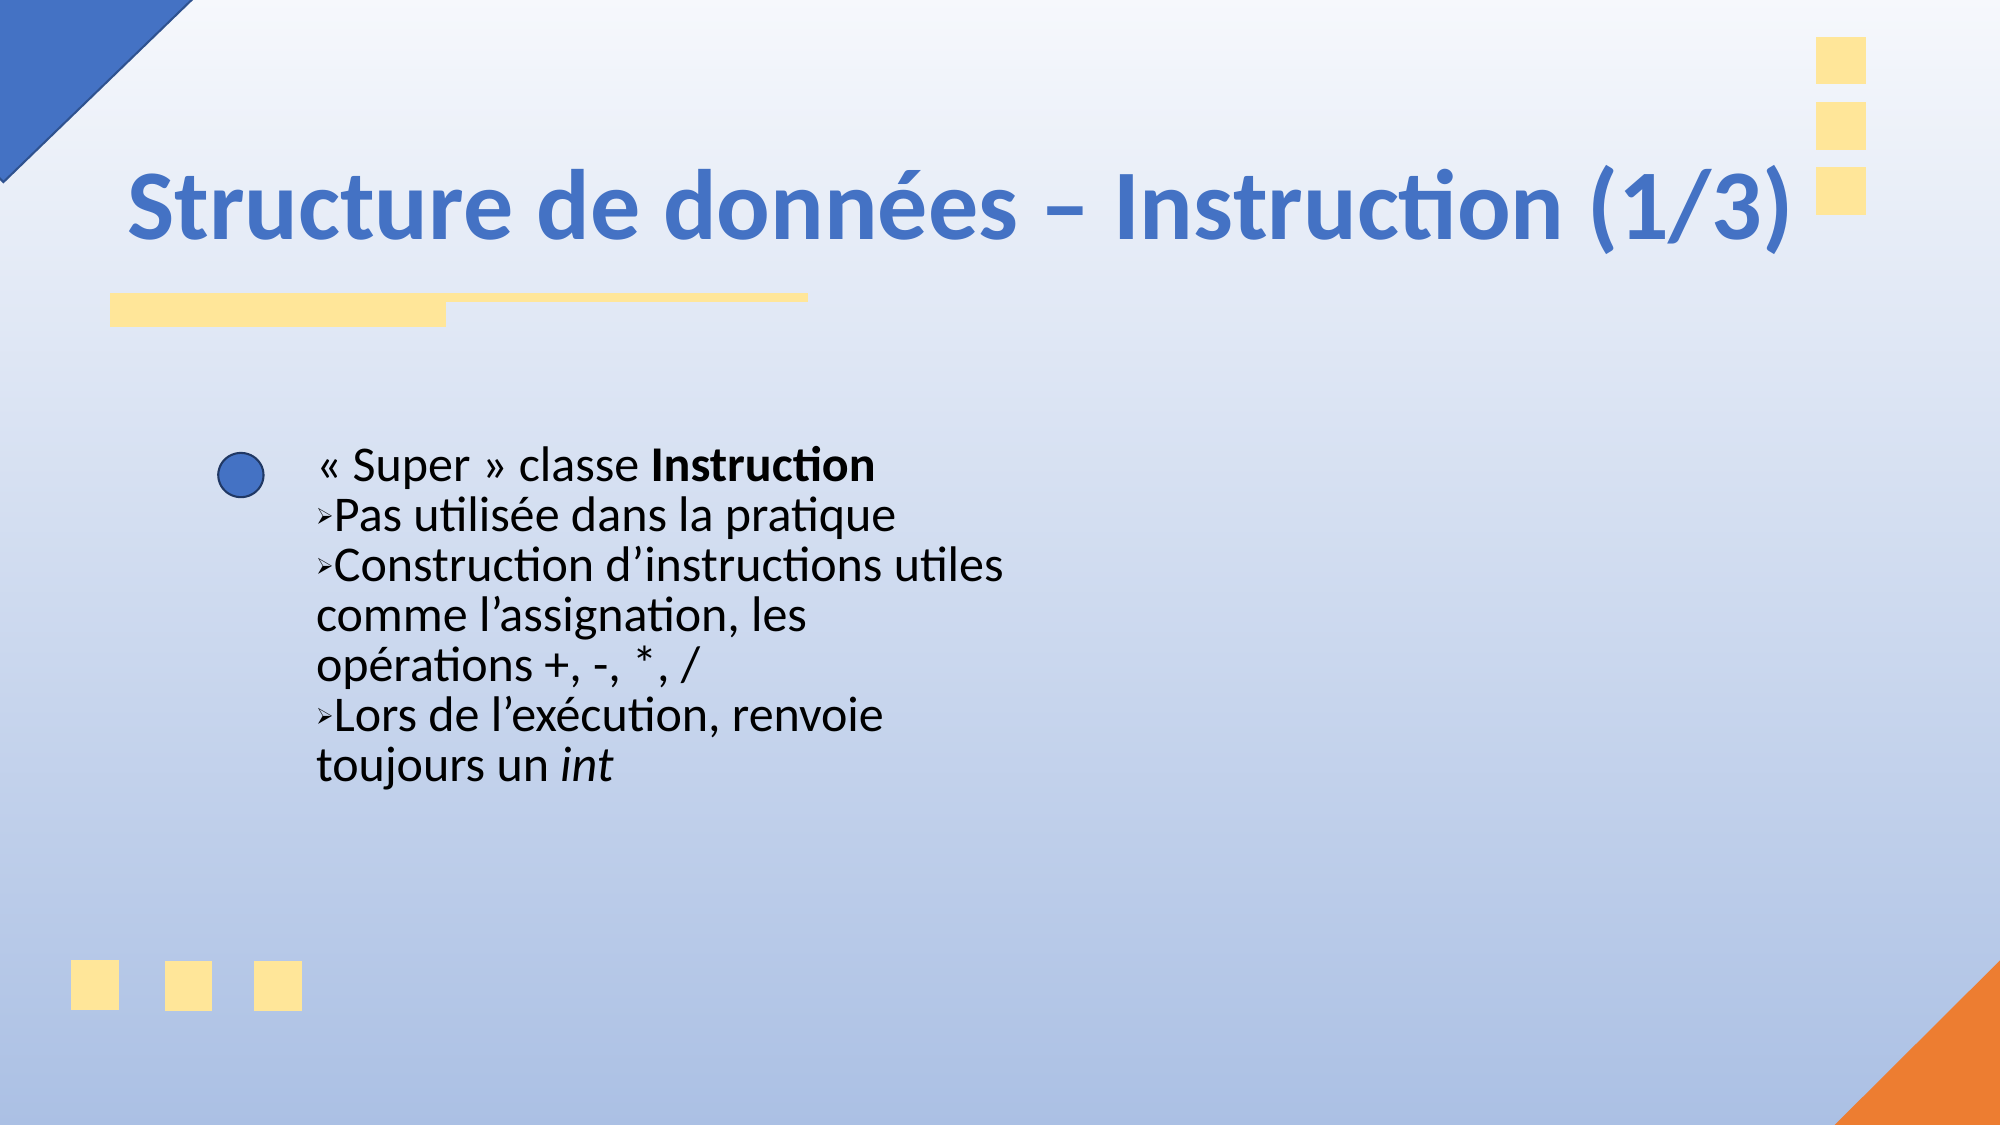

Structure de données – Instruction (1/3)
« Super » classe Instruction
Pas utilisée dans la pratique
Construction d’instructions utiles comme l’assignation, les opérations +, -, *, /
Lors de l’exécution, renvoie toujours un int